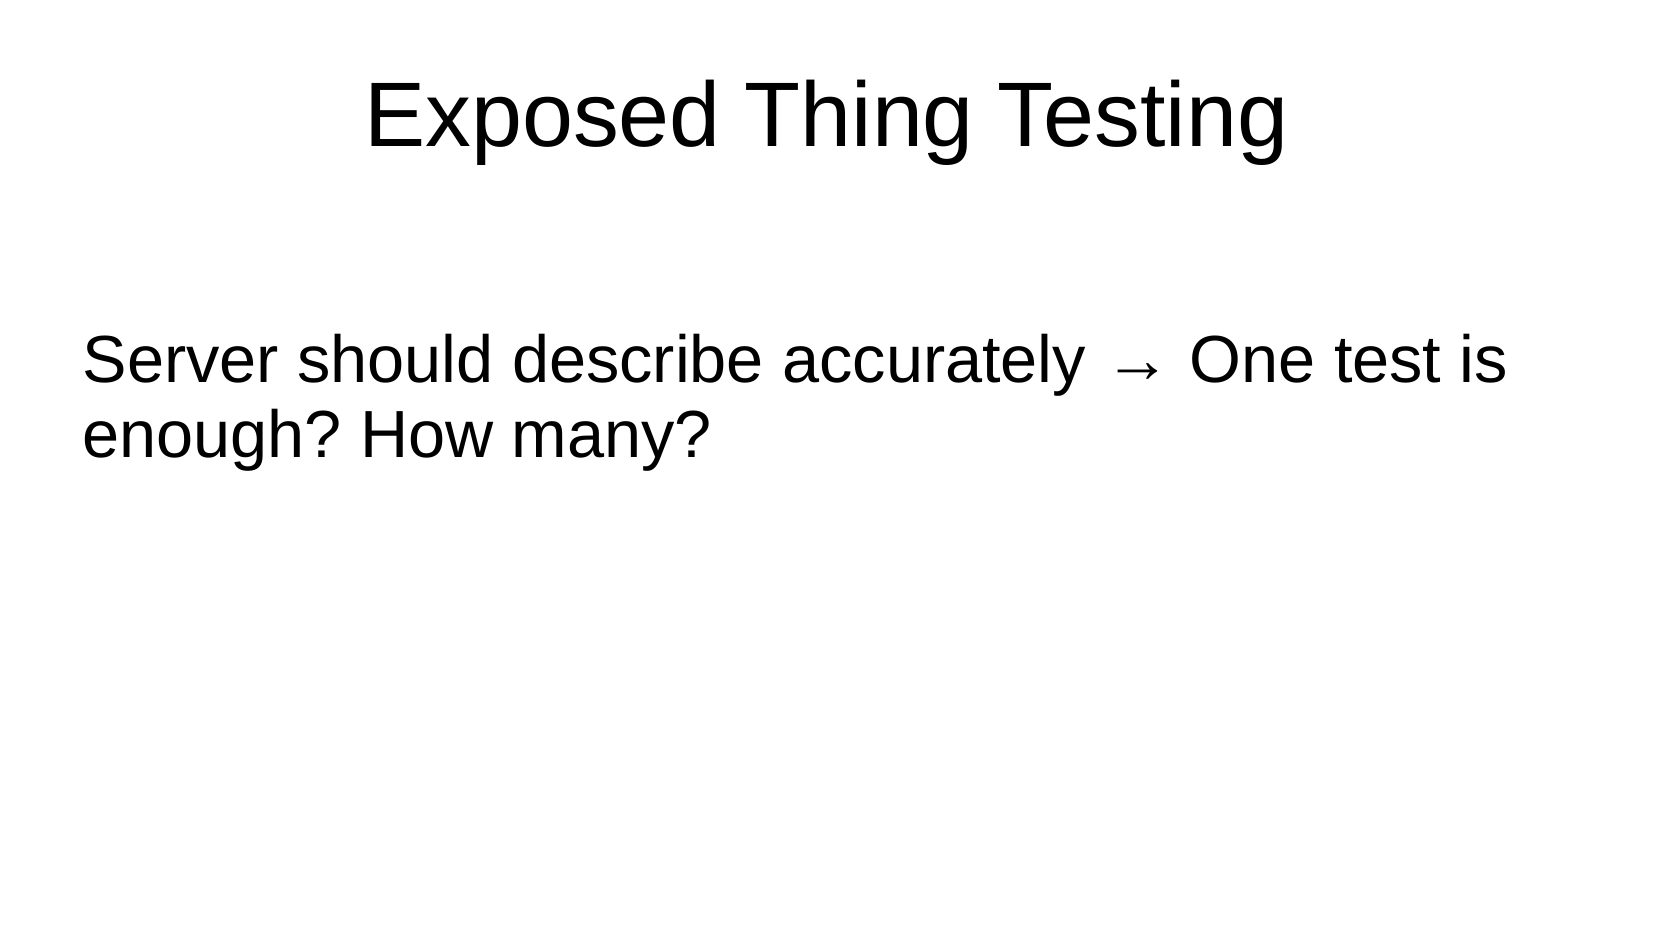

# Exposed Thing Testing
Server should describe accurately → One test is enough? How many?